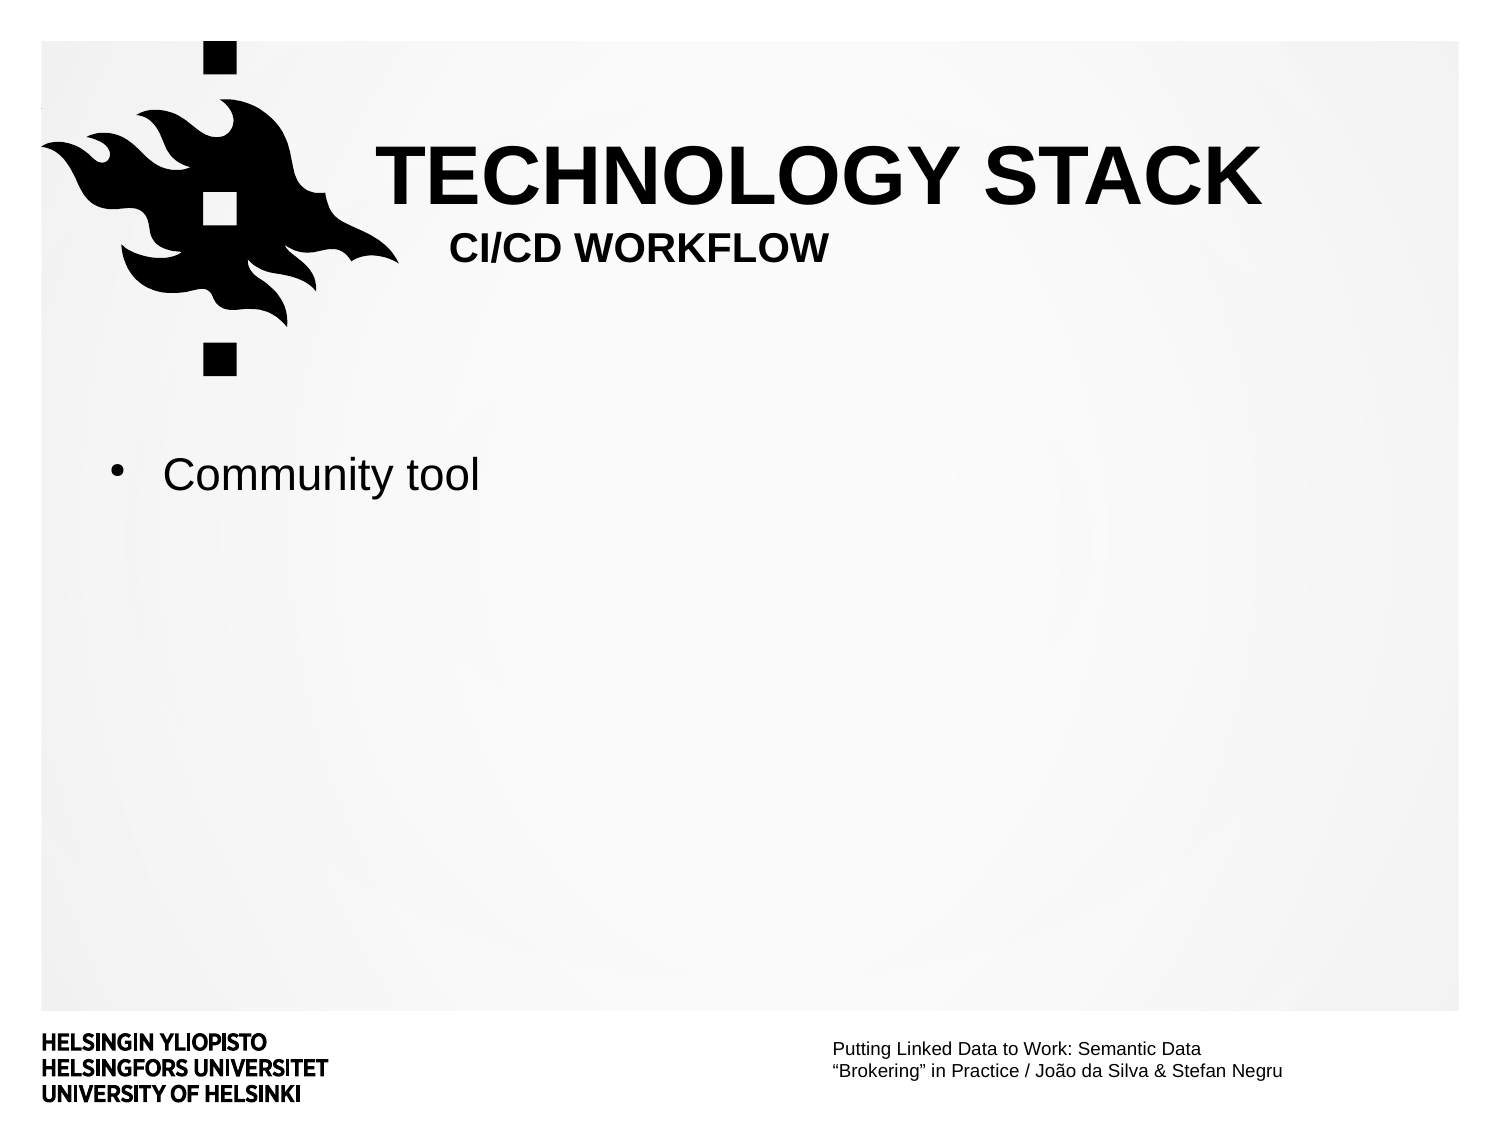

# Technology Stack CI/CD workflow
Community tool
Putting Linked Data to Work: Semantic Data “Brokering” in Practice / João da Silva & Stefan Negru